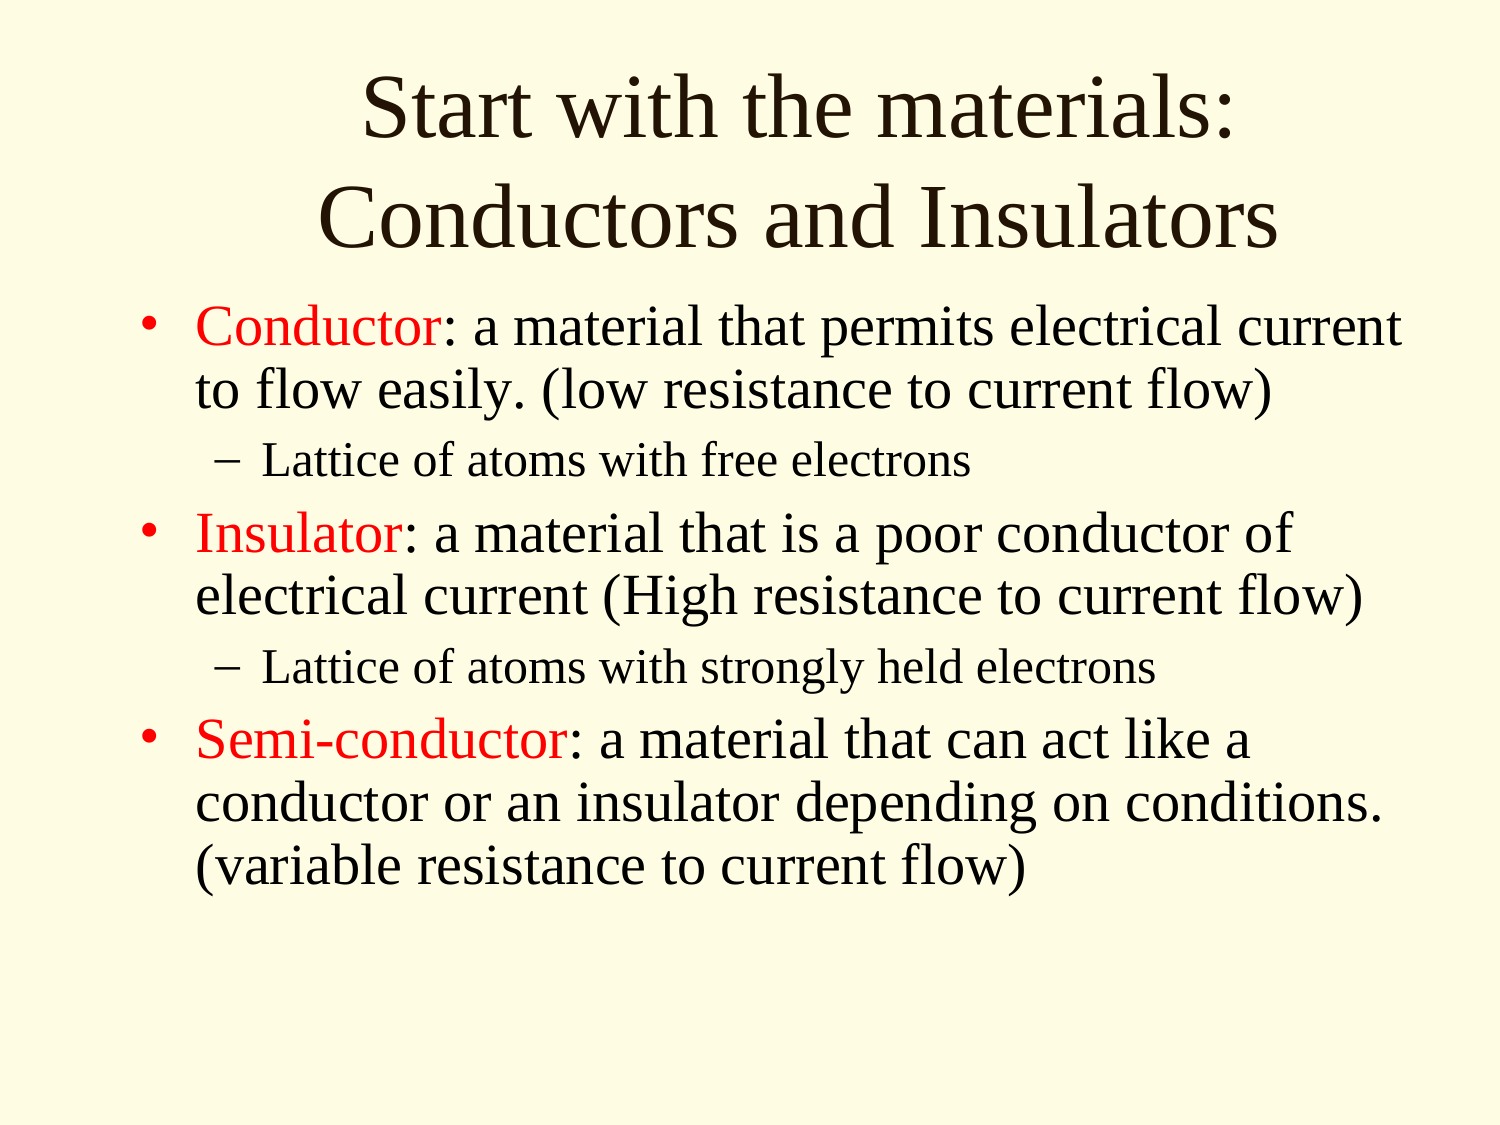

# Start with the materials: Conductors and Insulators
Conductor: a material that permits electrical current to flow easily. (low resistance to current flow)‏
Lattice of atoms with free electrons
Insulator: a material that is a poor conductor of electrical current (High resistance to current flow)‏
Lattice of atoms with strongly held electrons
Semi-conductor: a material that can act like a conductor or an insulator depending on conditions. (variable resistance to current flow)‏